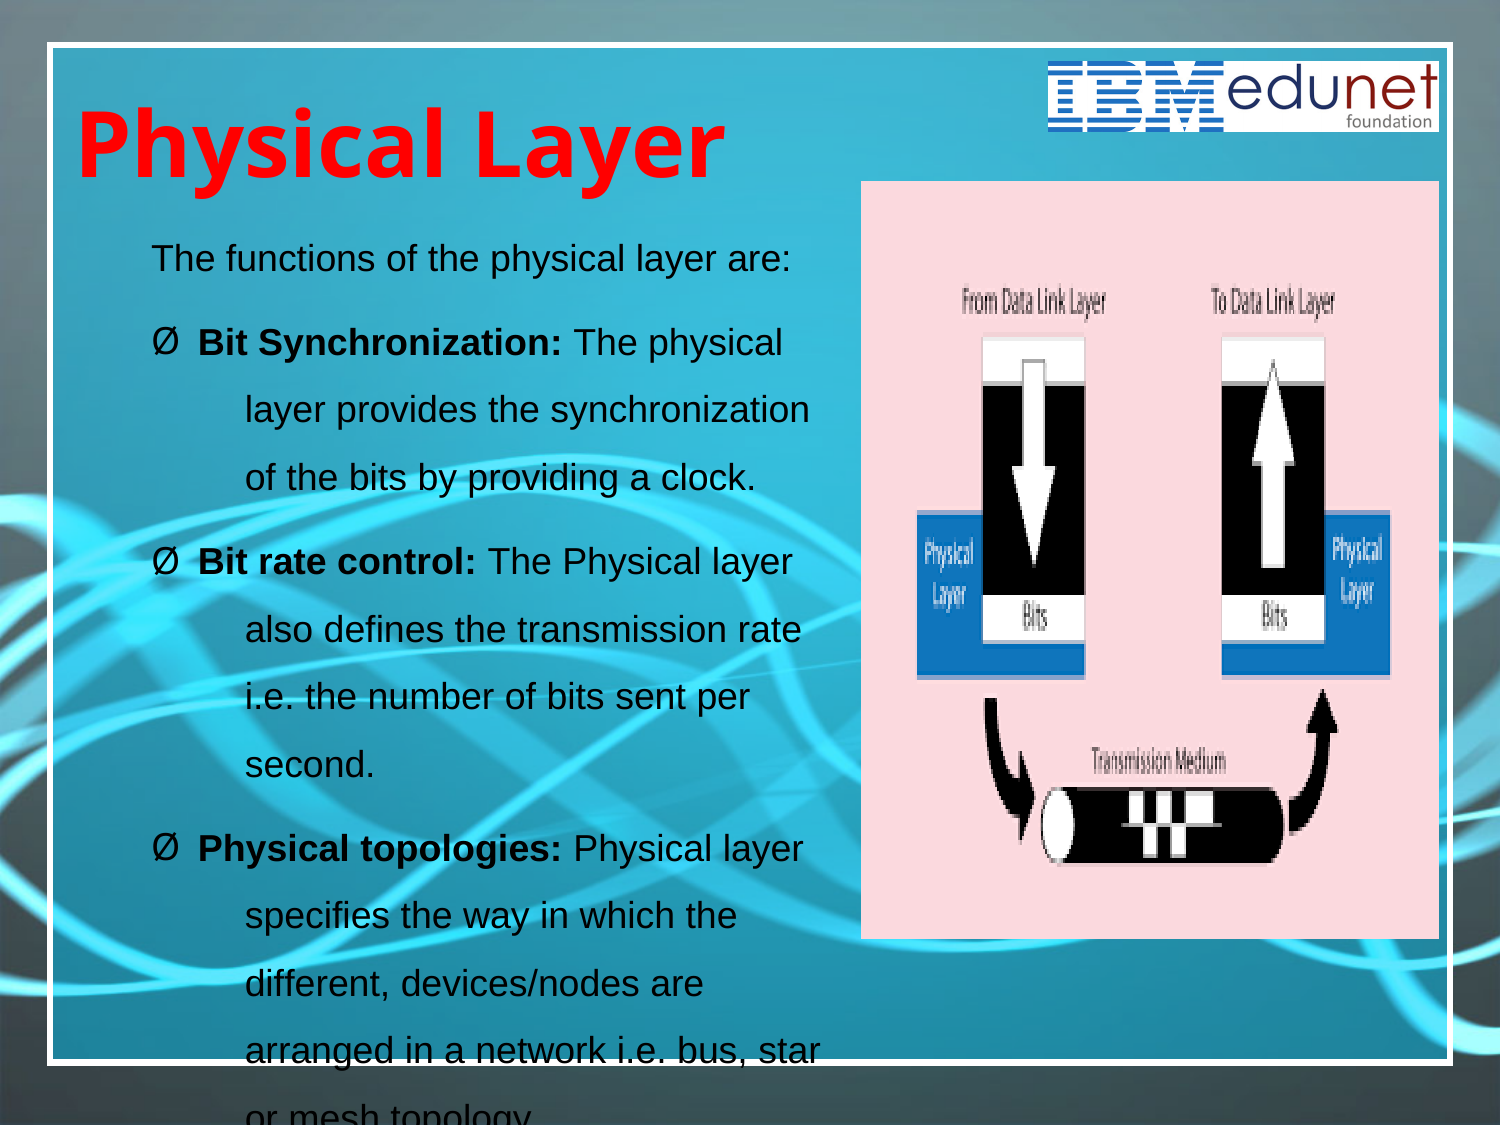

# Physical Layer
The functions of the physical layer are:
Bit Synchronization: The physical layer provides the synchronization of the bits by providing a clock.
Bit rate control: The Physical layer also defines the transmission rate i.e. the number of bits sent per second.
Physical topologies: Physical layer specifies the way in which the different, devices/nodes are arranged in a network i.e. bus, star or mesh topology.